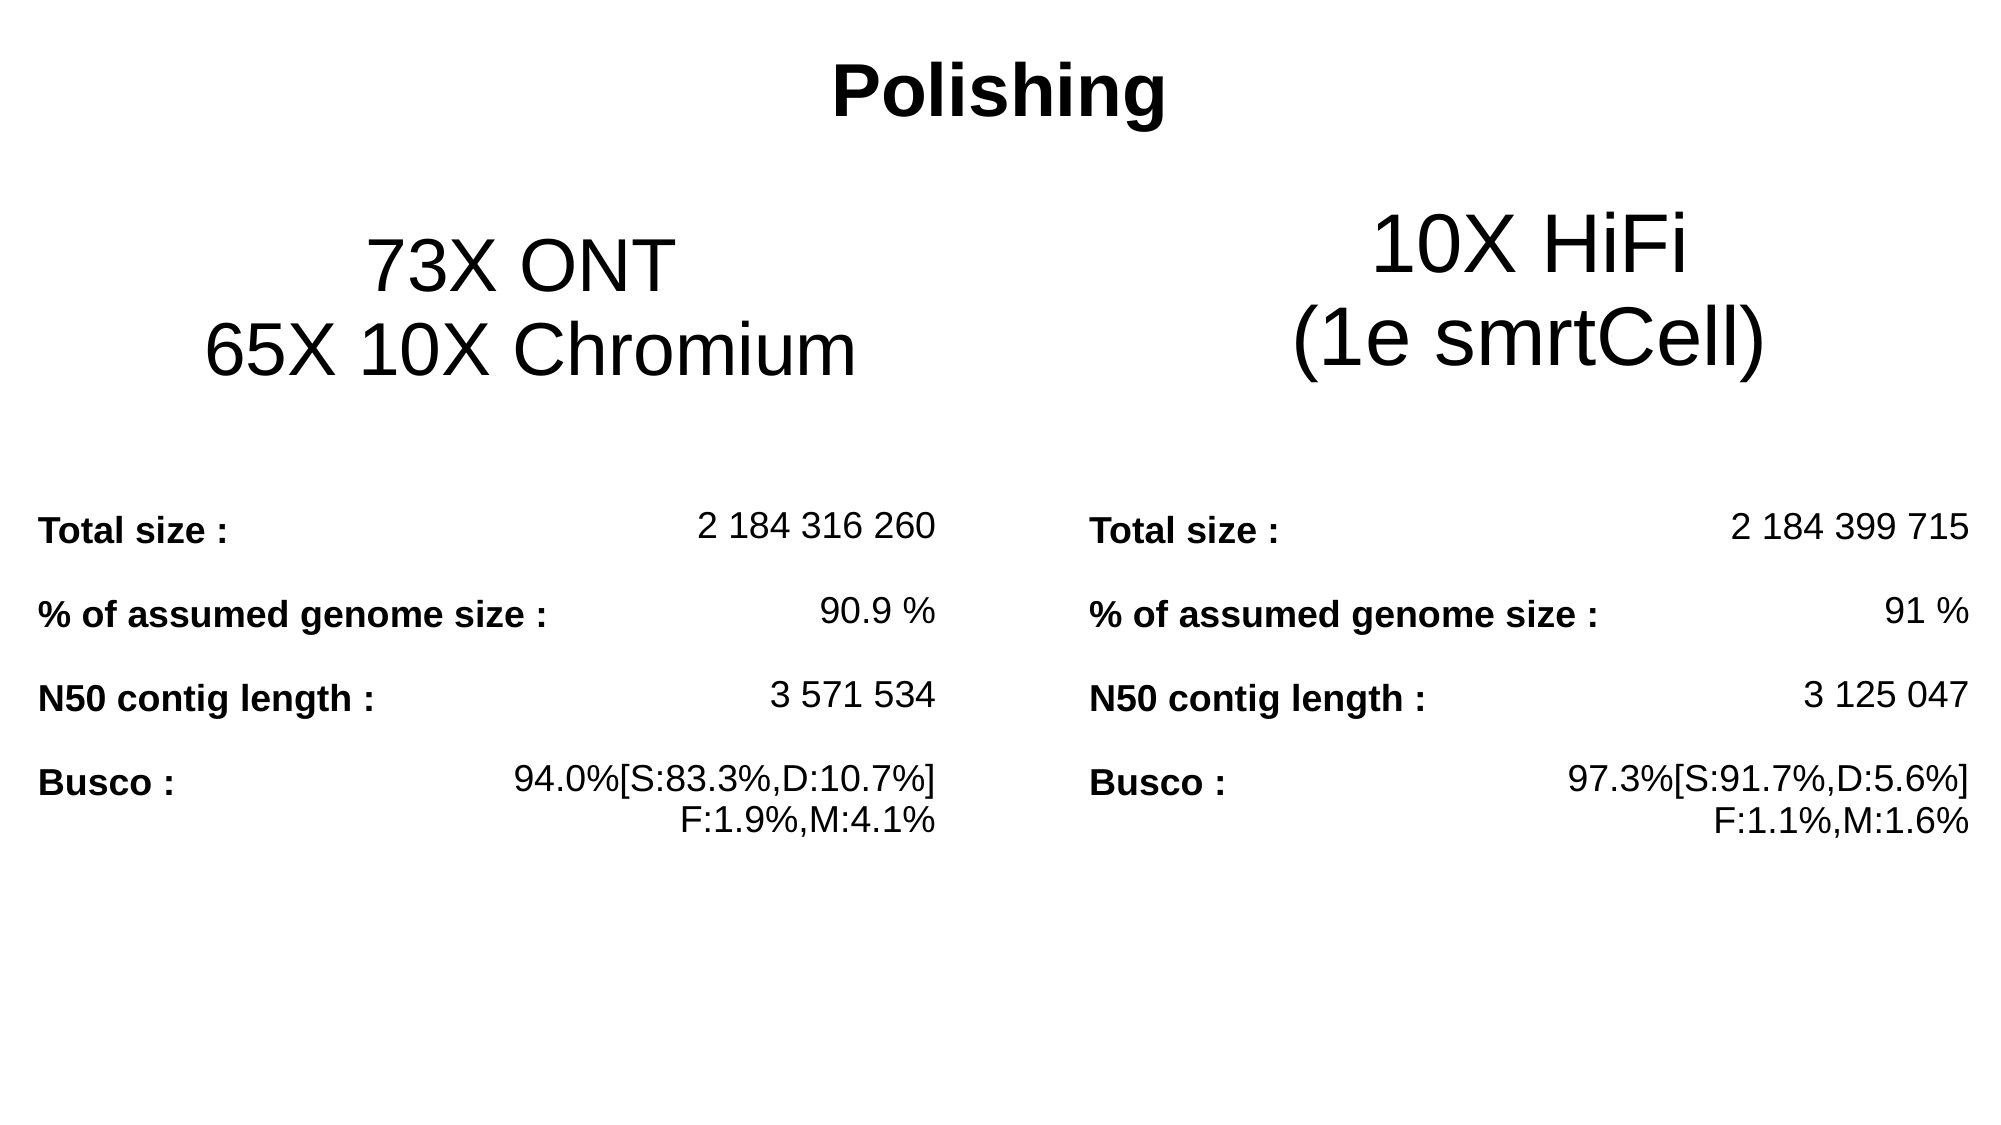

Polishing
10X HiFi
(1e smrtCell)
# 73X ONT 65X 10X Chromium
2 184 316 260
90.9 %
3 571 534
94.0%[S:83.3%,D:10.7%]
F:1.9%,M:4.1%
2 184 399 715
91 %
3 125 047
97.3%[S:91.7%,D:5.6%]
F:1.1%,M:1.6%
Total size :
% of assumed genome size :
N50 contig length :
Busco :
Total size :
% of assumed genome size :
N50 contig length :
Busco :